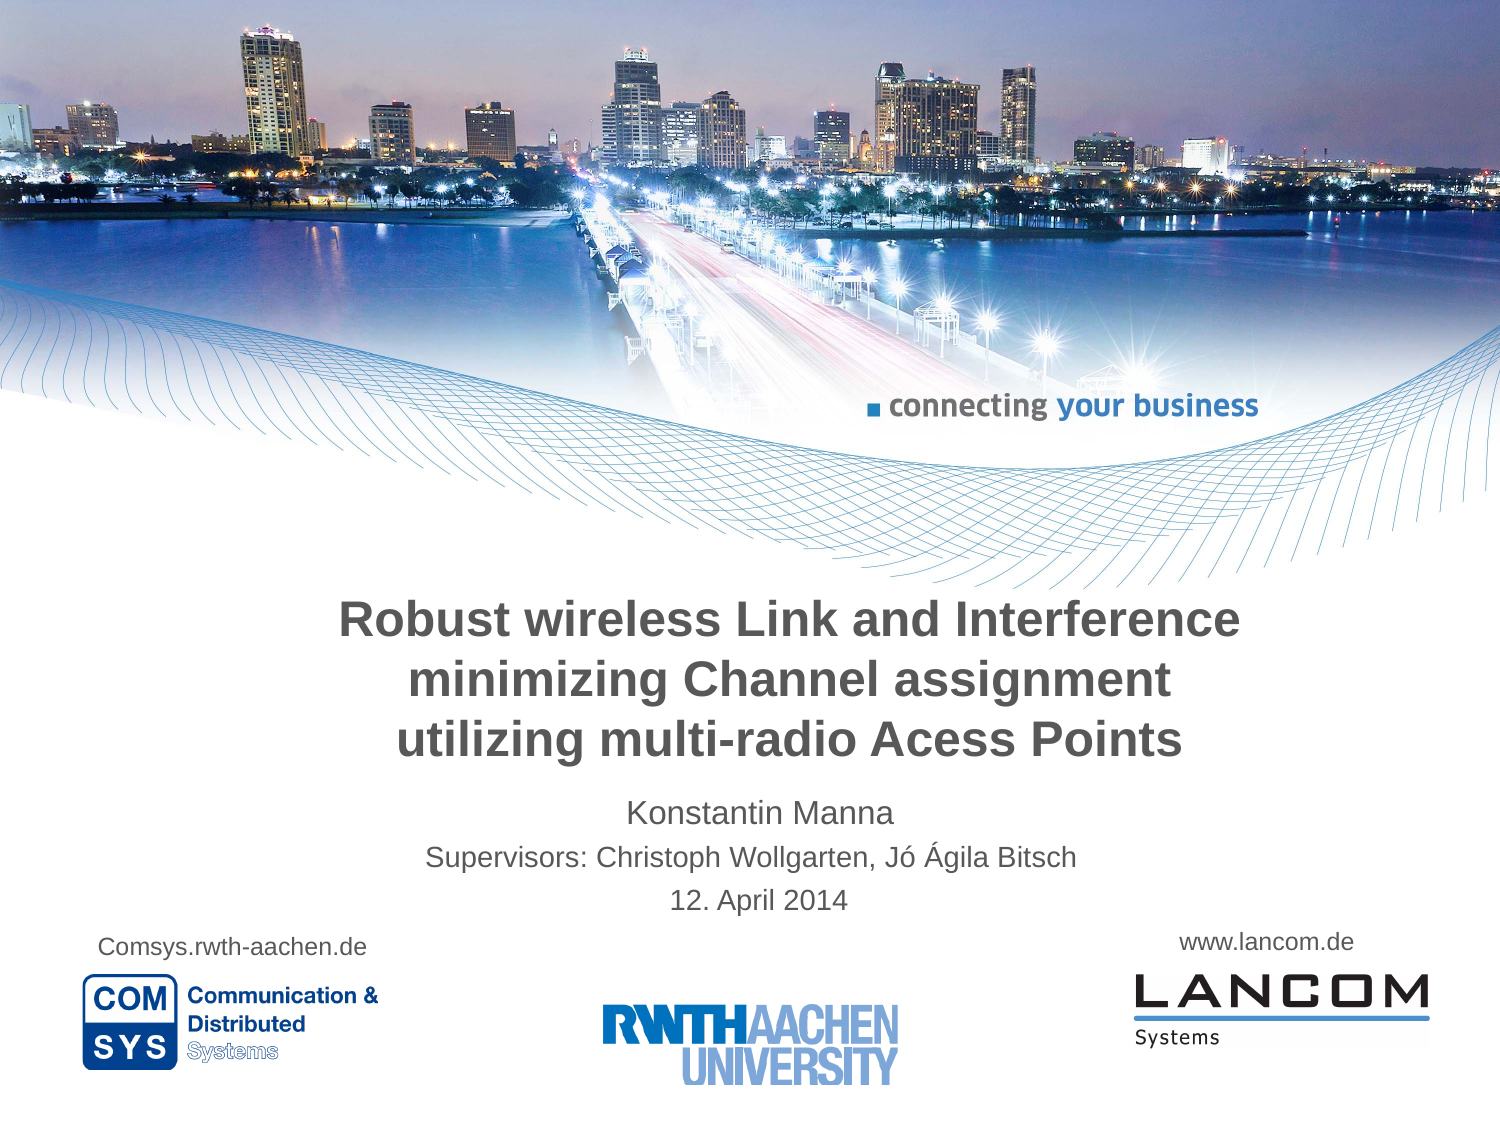

# Robust wireless Link and Interference minimizing Channel assignment utilizing multi-radio Acess Points
Konstantin Manna
Supervisors: Christoph Wollgarten, Jó Ágila Bitsch
12. April 2014